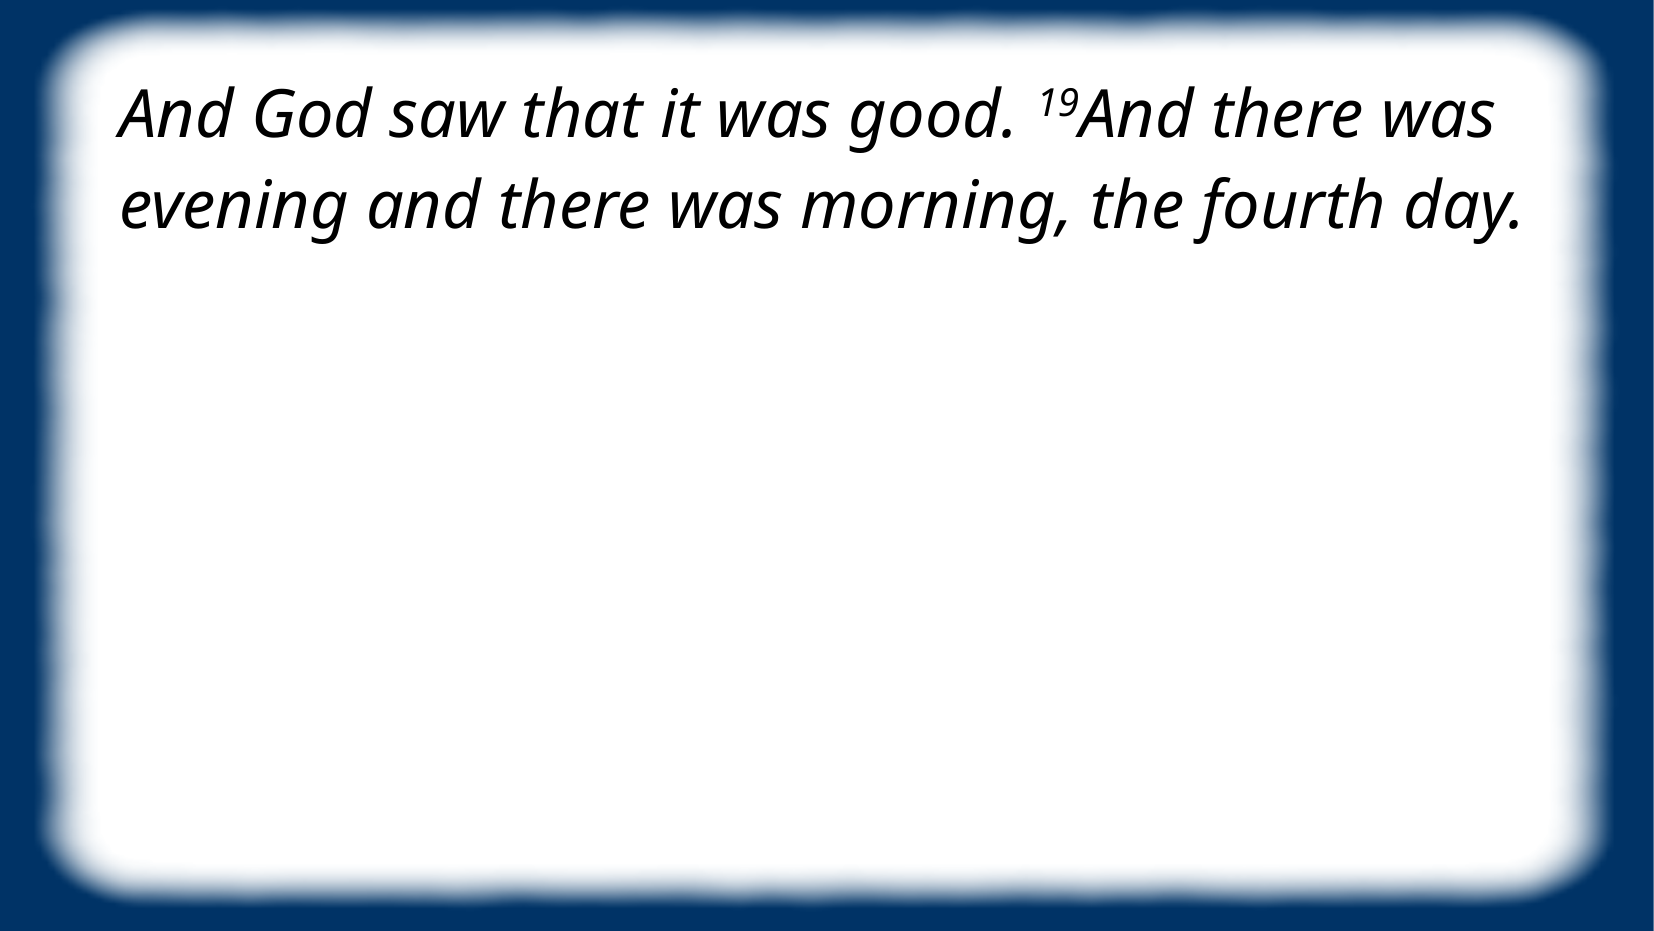

And God saw that it was good. 19And there was evening and there was morning, the fourth day.